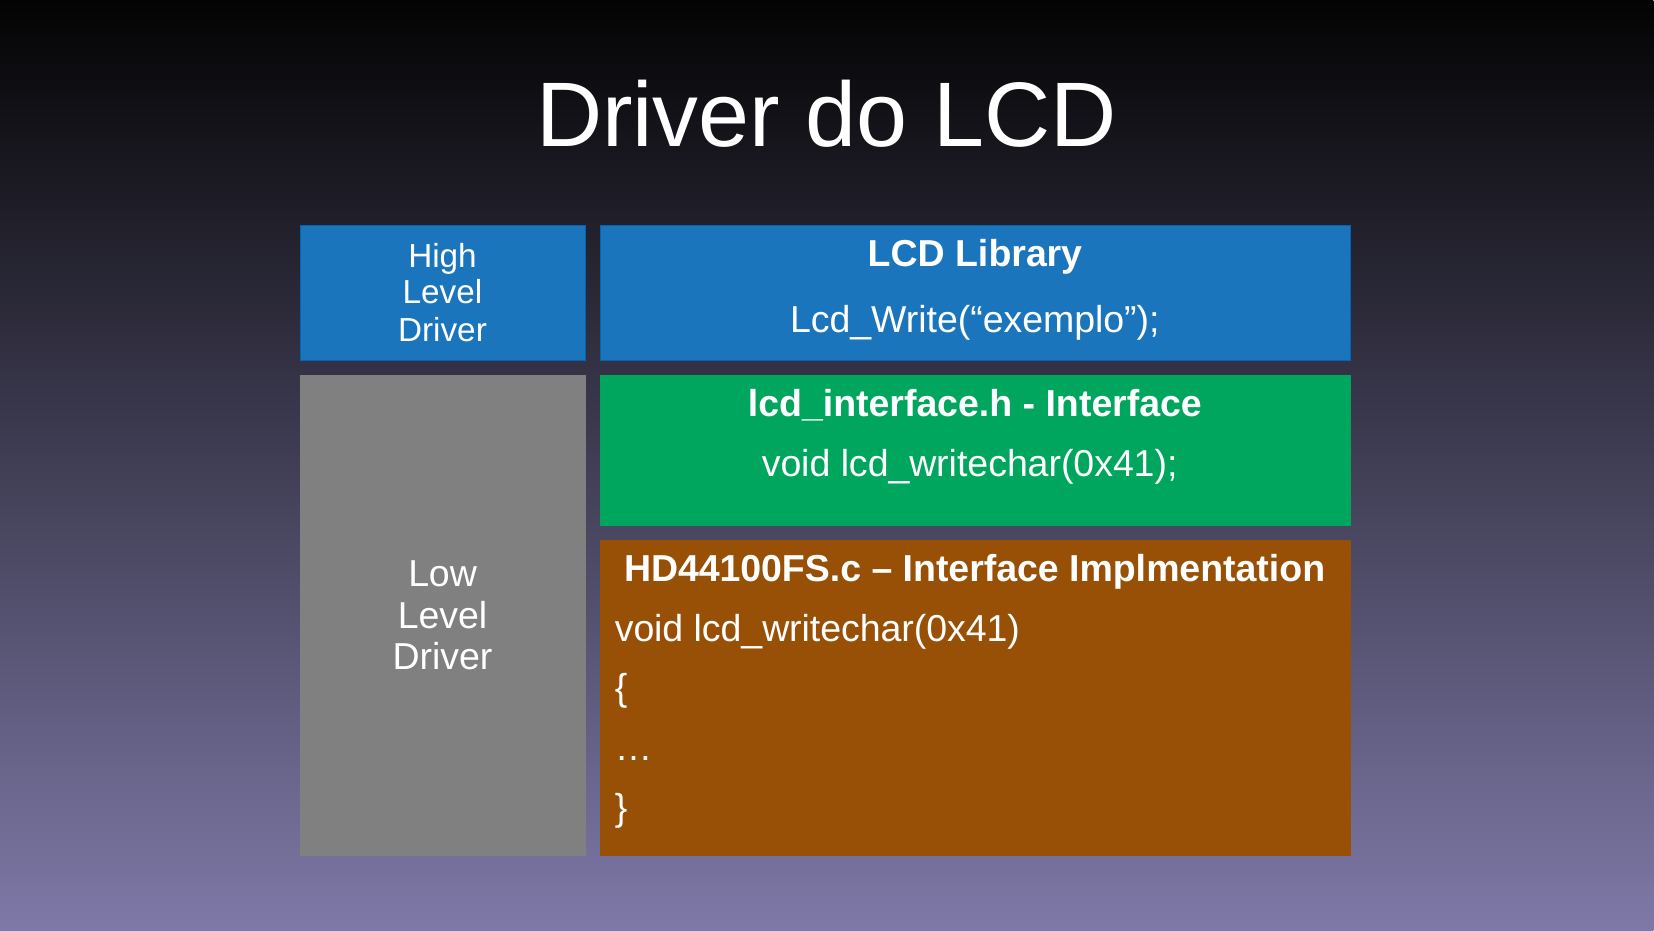

# Driver do LCD
High
Level
Driver
LCD Library
Lcd_Write(“exemplo”);
Low
Level
Driver
lcd_interface.h - Interface
void lcd_writechar(0x41);
HD44100FS.c – Interface Implmentation
void lcd_writechar(0x41)
{
…
}